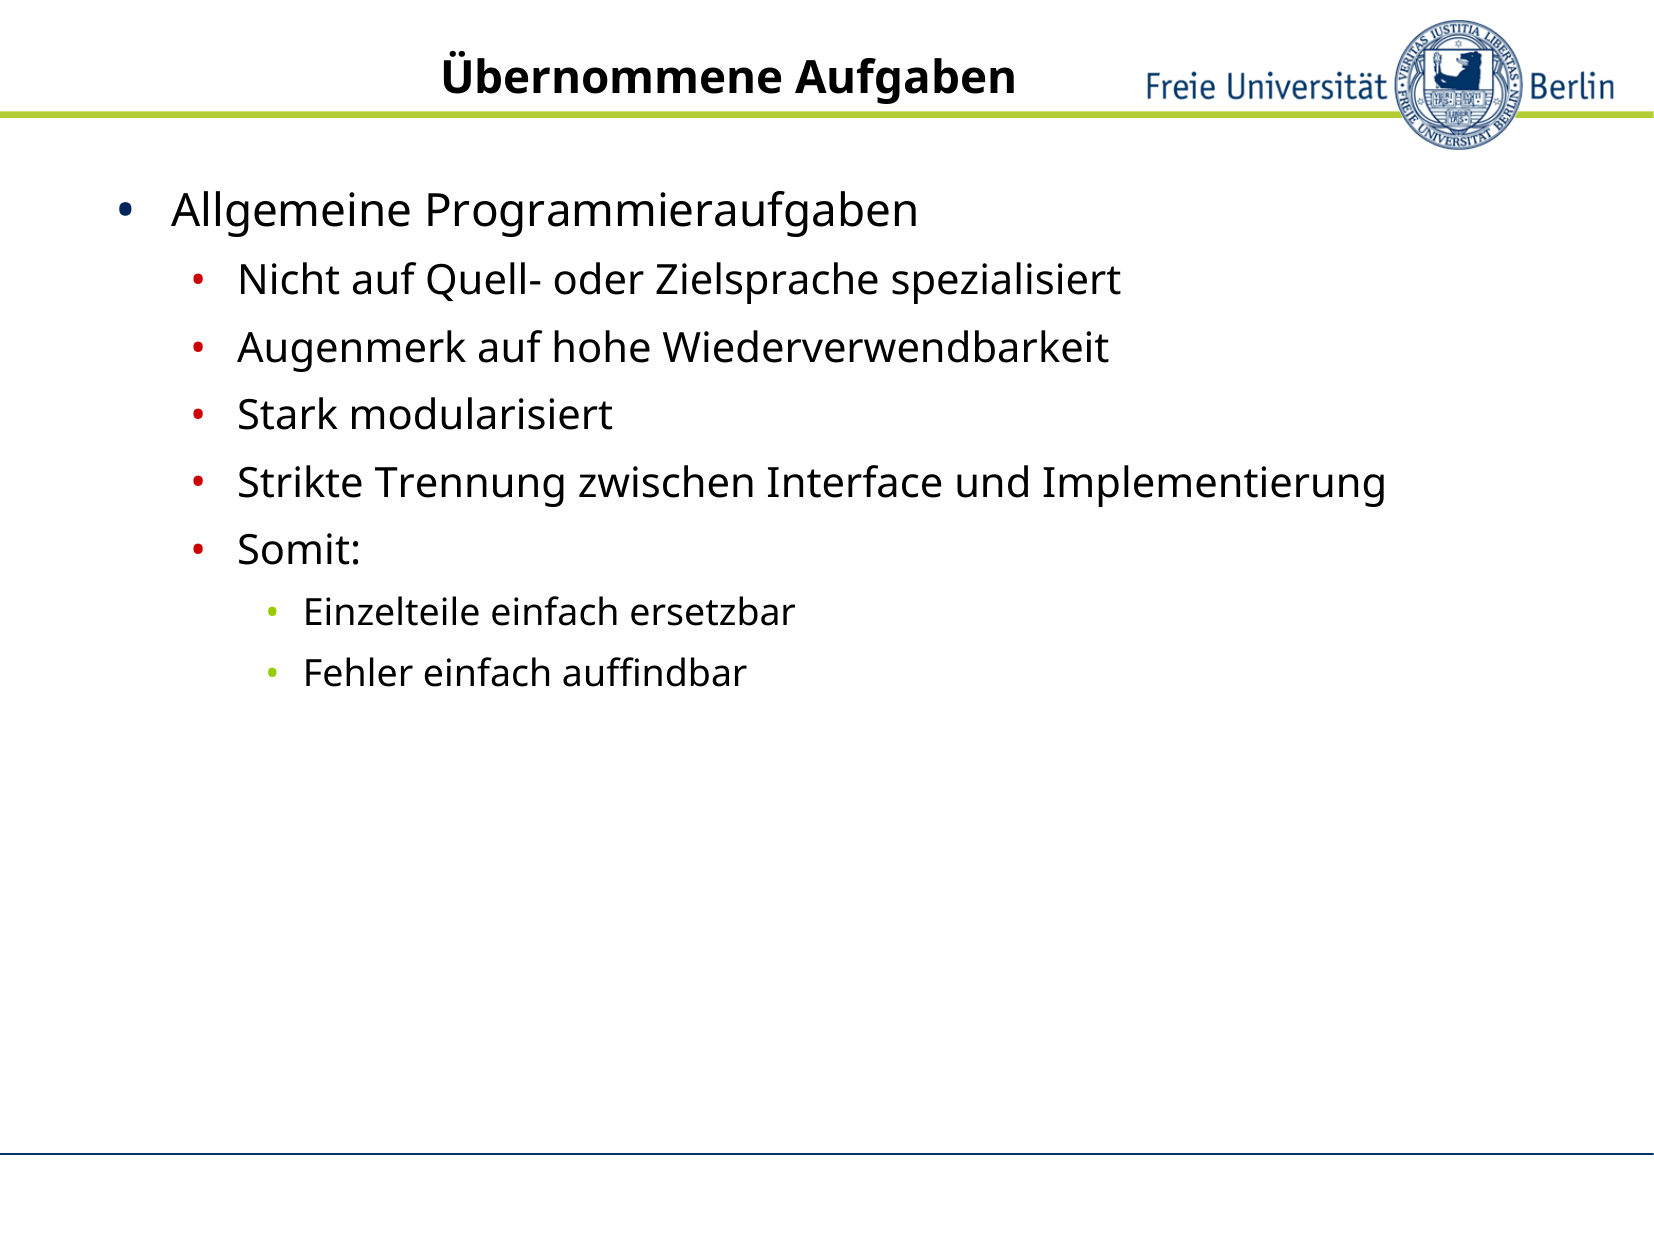

# Übernommene Aufgaben
Allgemeine Programmieraufgaben
Nicht auf Quell- oder Zielsprache spezialisiert
Augenmerk auf hohe Wiederverwendbarkeit
Stark modularisiert
Strikte Trennung zwischen Interface und Implementierung
Somit:
Einzelteile einfach ersetzbar
Fehler einfach auffindbar